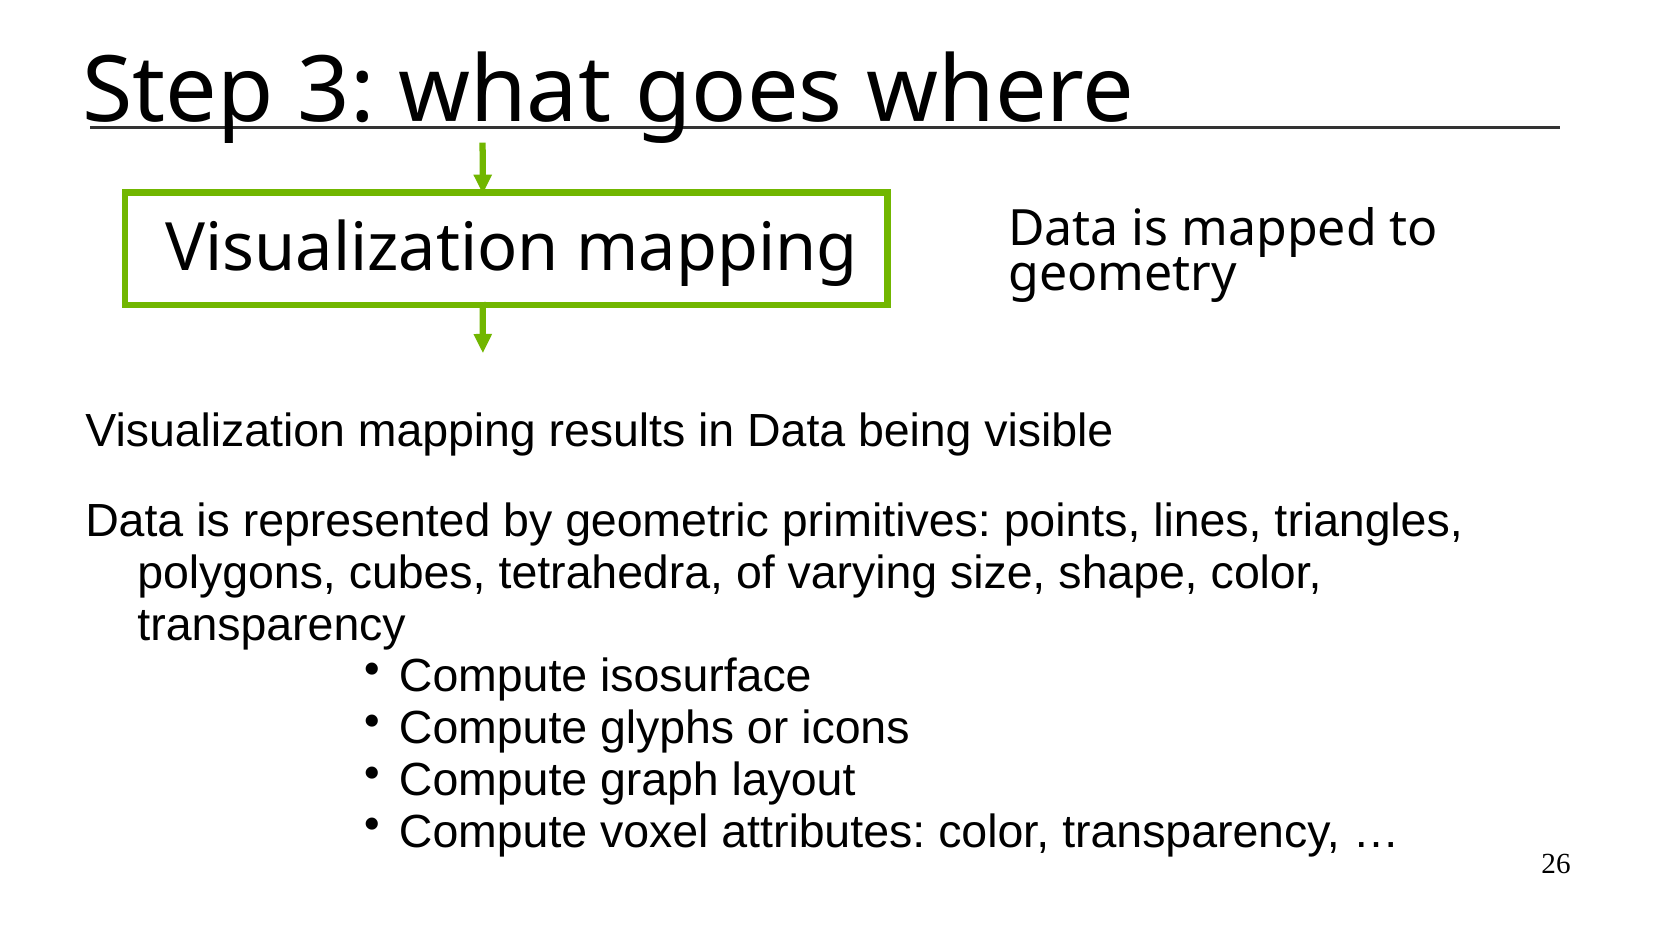

# Step 3: what goes where
Data is mapped to
geometry
Visualization mapping
Visualization mapping results in Data being visible
Data is represented by geometric primitives: points, lines, triangles, polygons, cubes, tetrahedra, of varying size, shape, color, transparency
Compute isosurface
Compute glyphs or icons
Compute graph layout
Compute voxel attributes: color, transparency, …
26